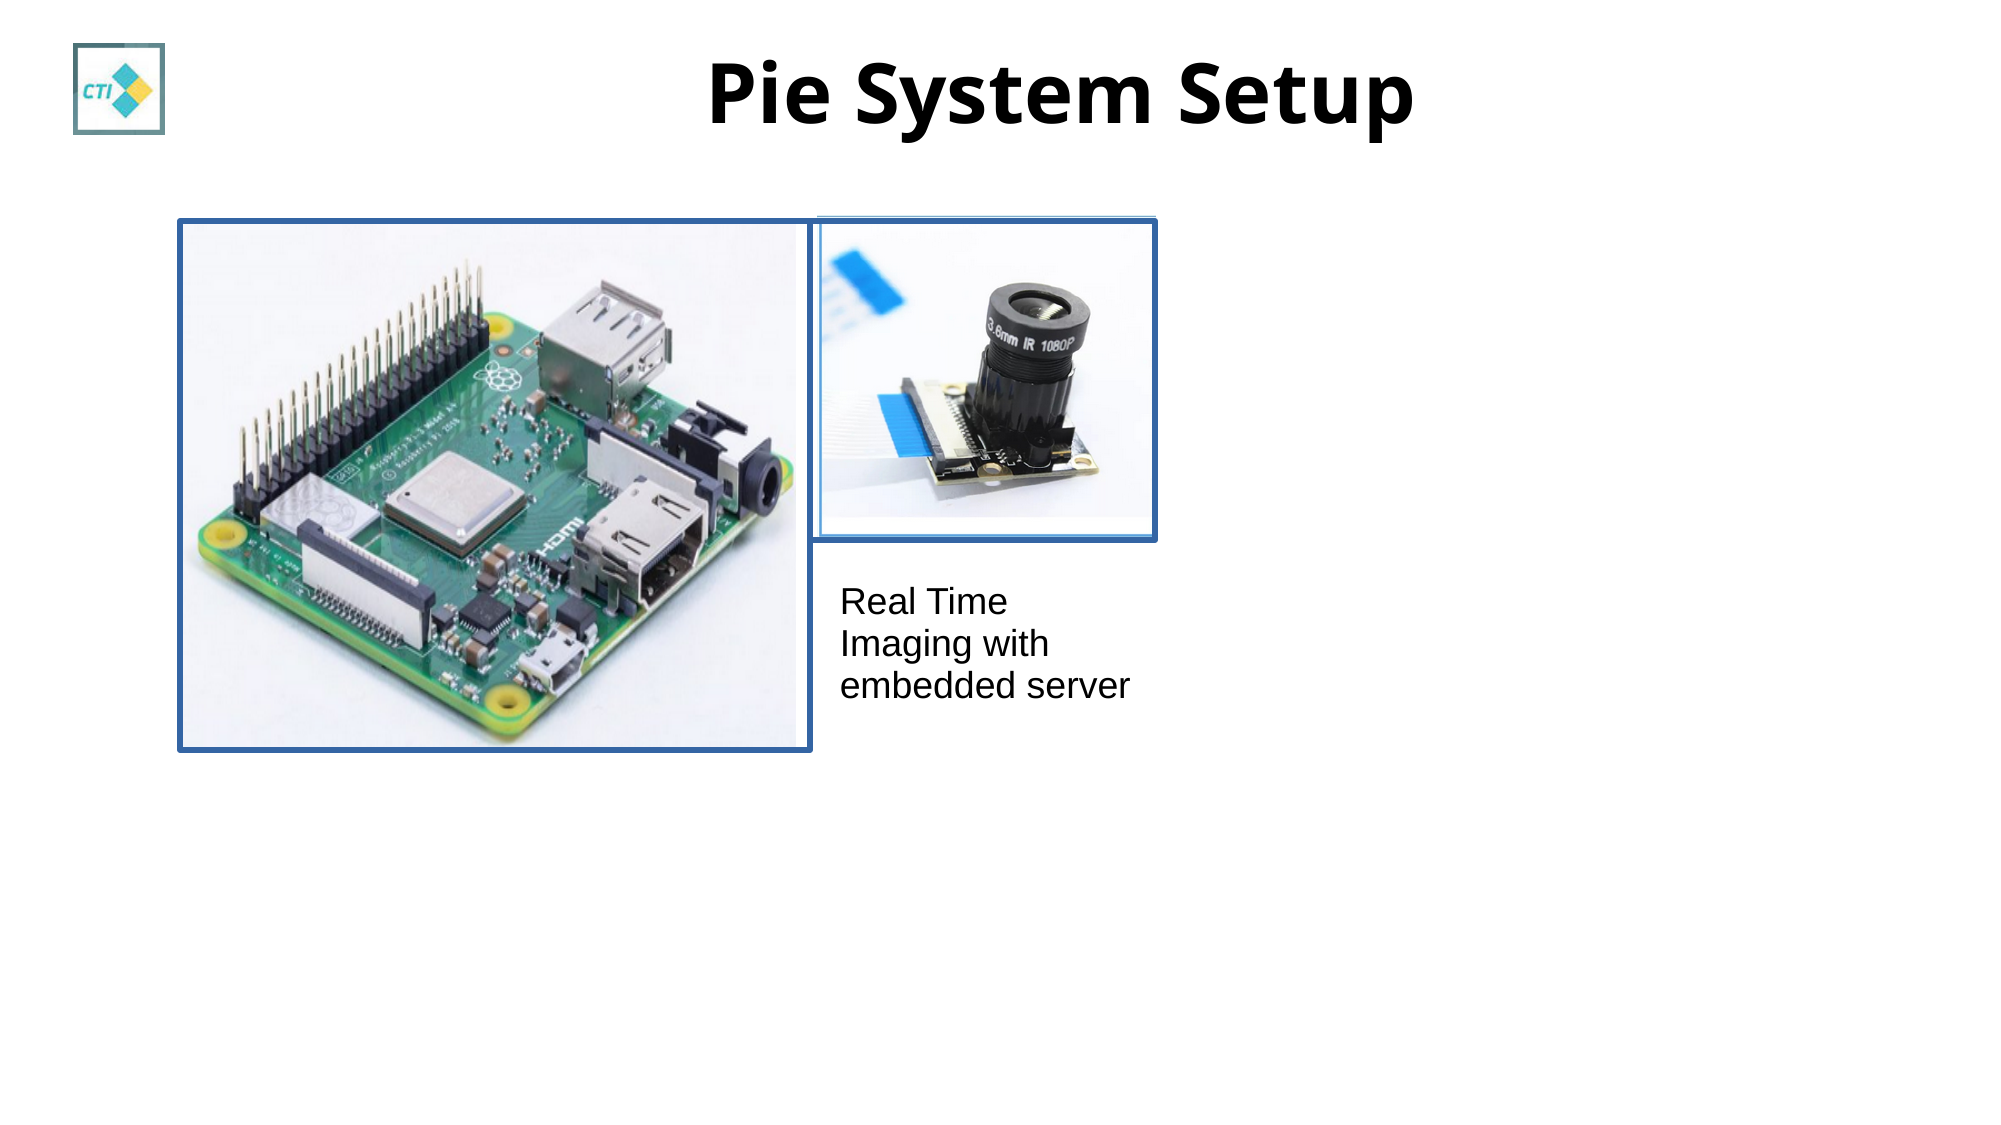

# Pie System Setup
Real Time Imaging with embedded server